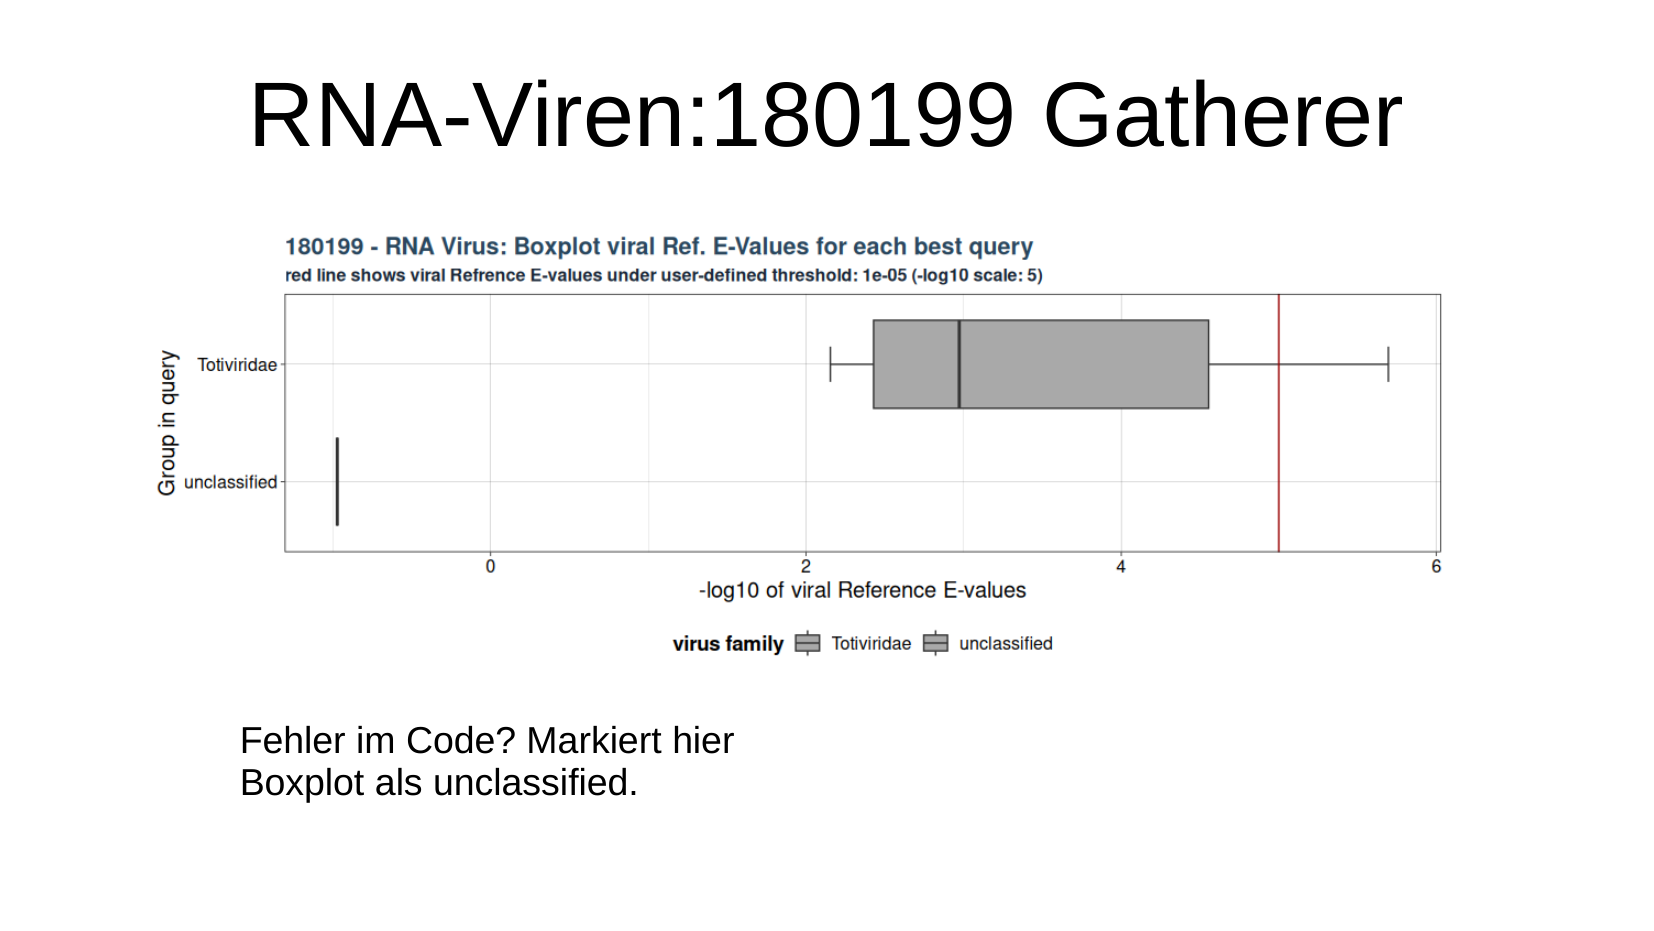

# RNA-Viren:180199 Gatherer
Fehler im Code? Markiert hier Boxplot als unclassified.